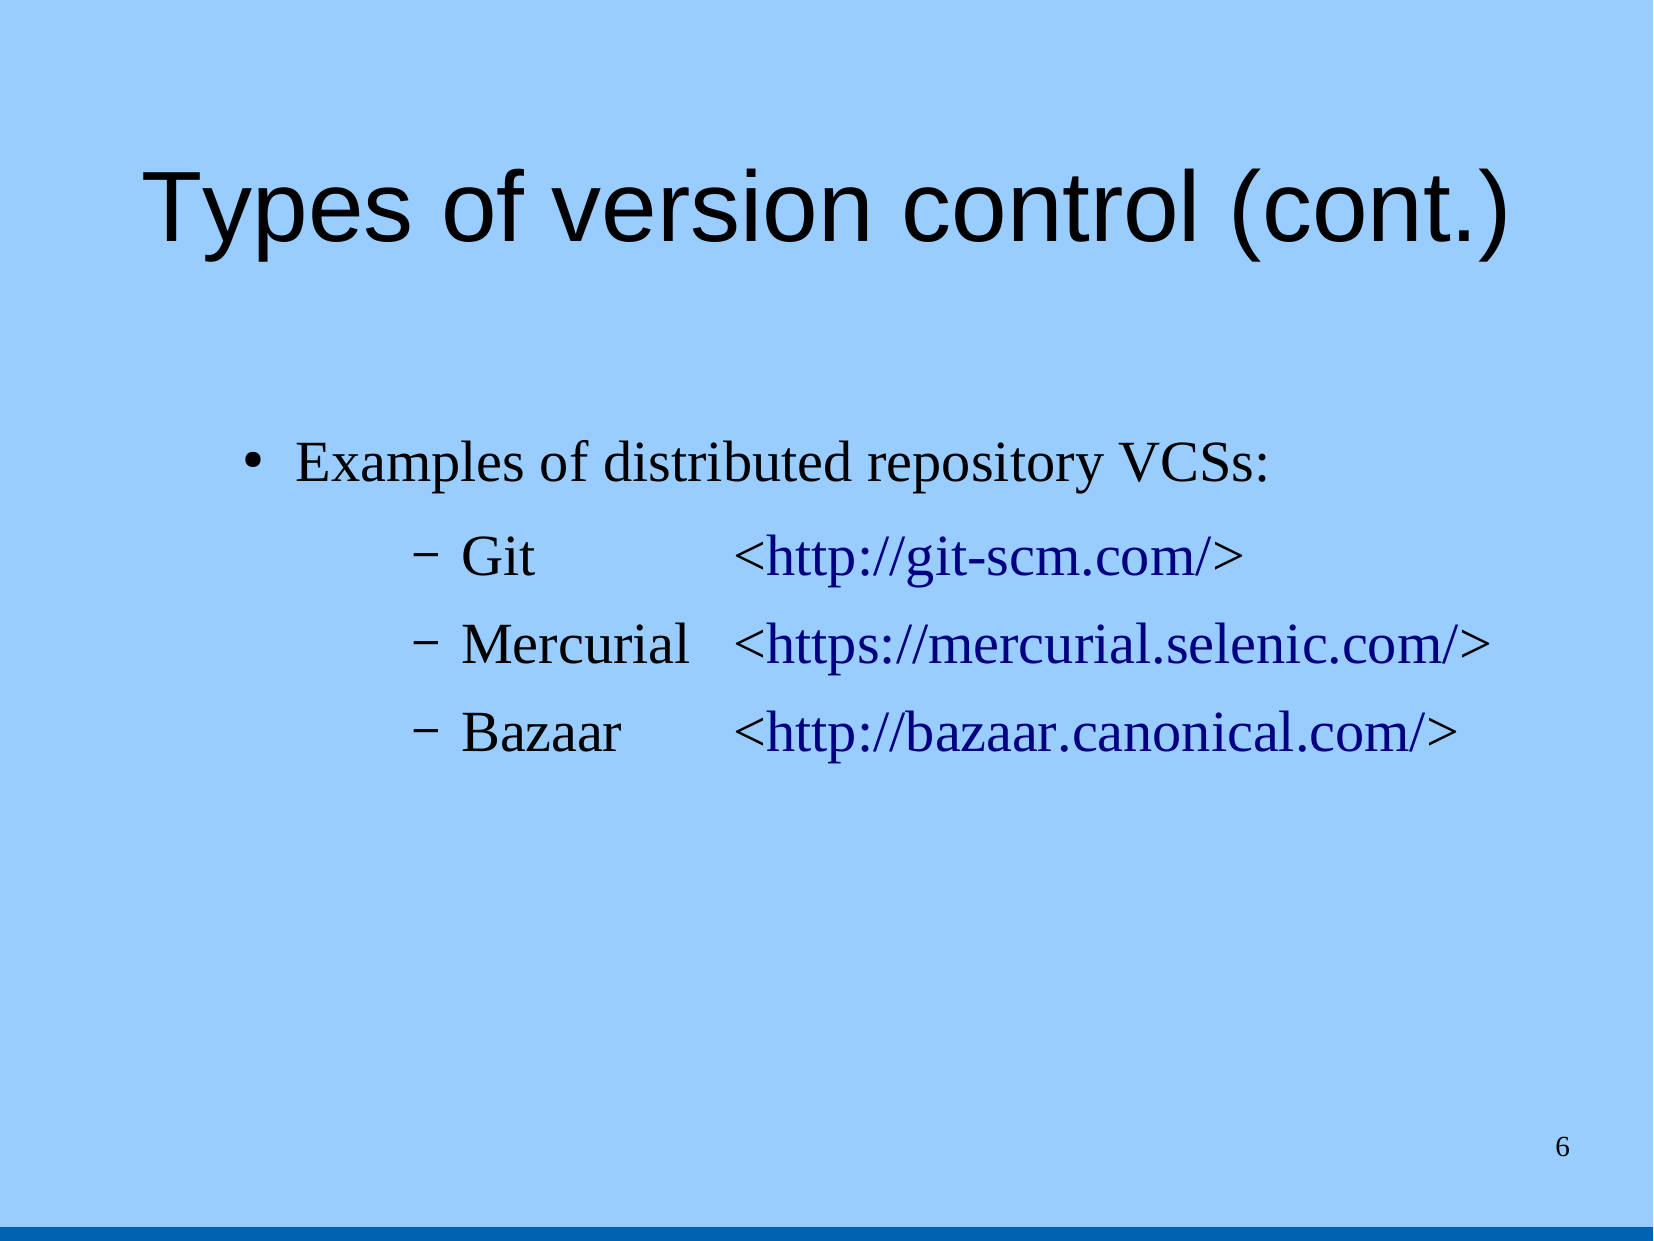

# Types of version control (cont.)
Examples of distributed repository VCSs:
Git			<http://git-scm.com/>
Mercurial	<https://mercurial.selenic.com/>
Bazaar 		<http://bazaar.canonical.com/>
6